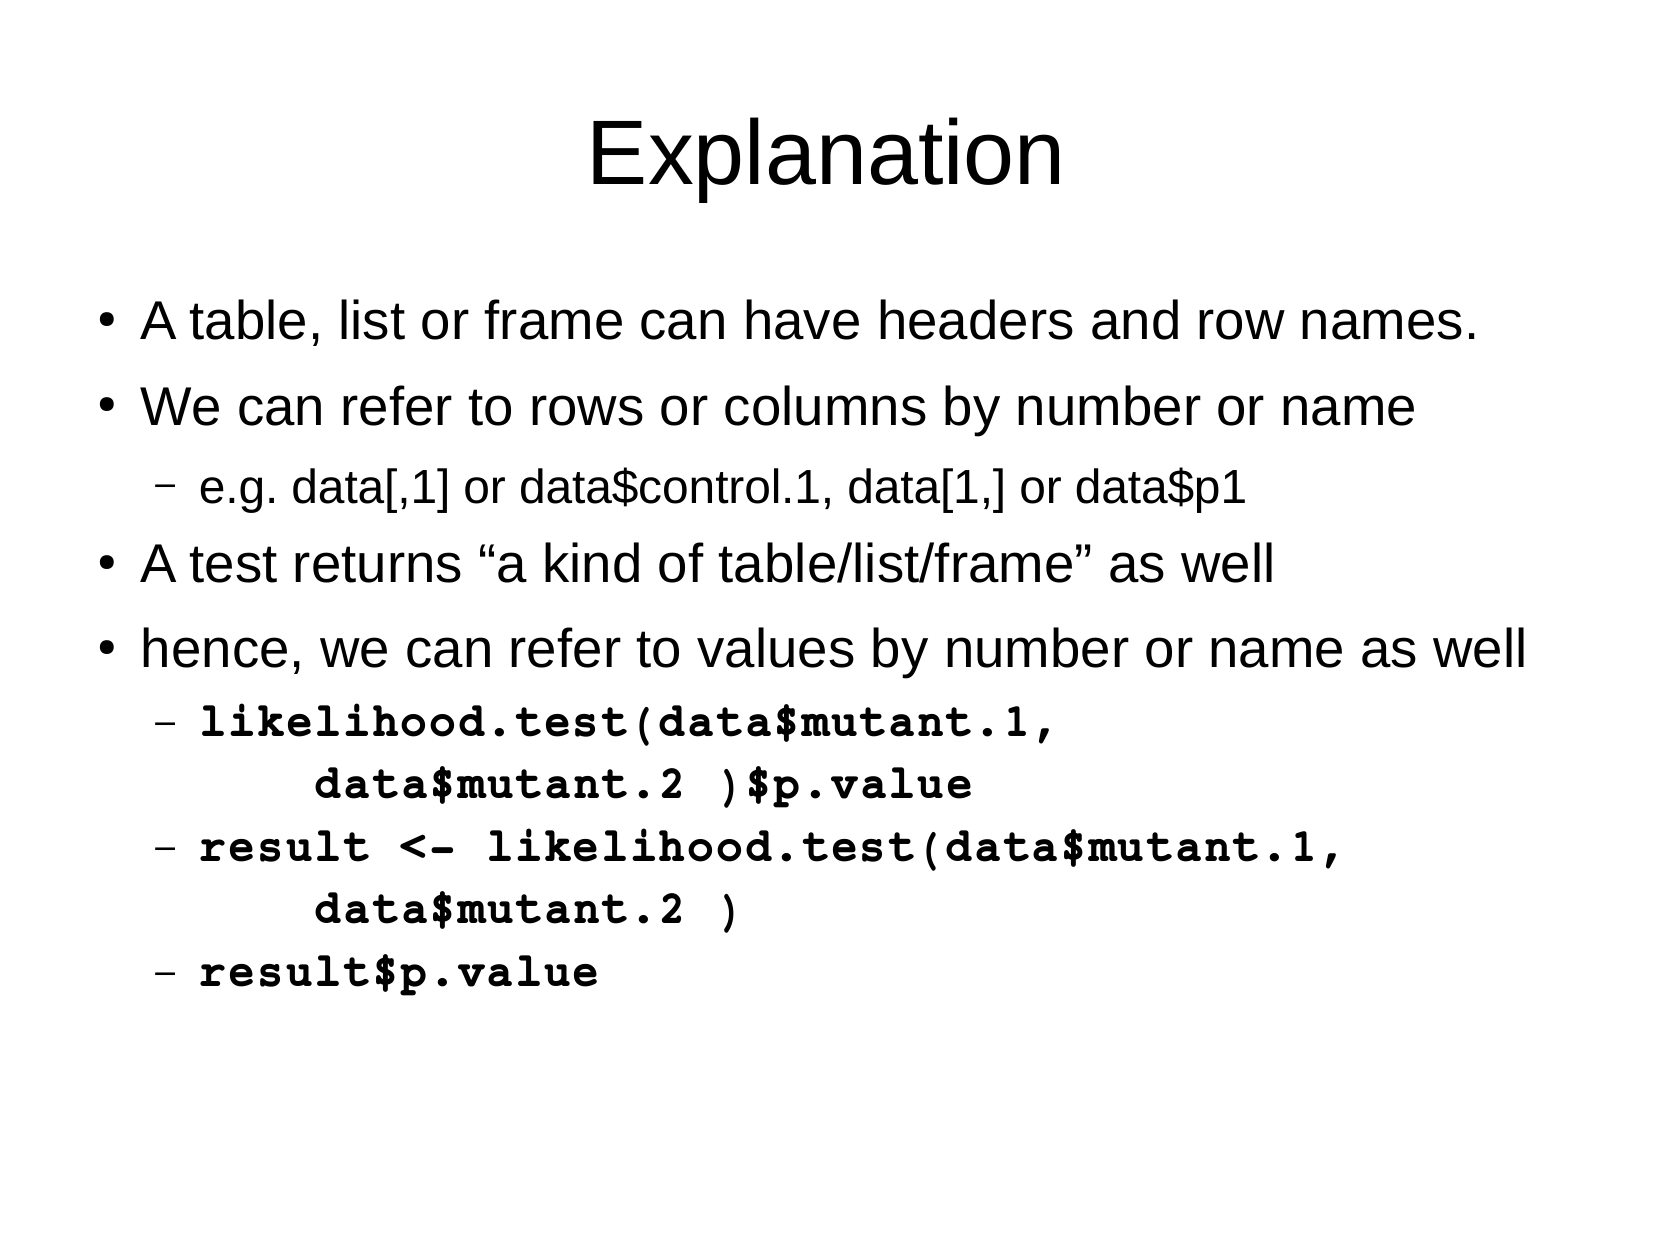

# Explanation
A table, list or frame can have headers and row names.
We can refer to rows or columns by number or name
e.g. data[,1] or data$control.1, data[1,] or data$p1
A test returns “a kind of table/list/frame” as well
hence, we can refer to values by number or name as well
likelihood.test(data$mutant.1,
 data$mutant.2 )$p.value
result <- likelihood.test(data$mutant.1,
 data$mutant.2 )
result$p.value